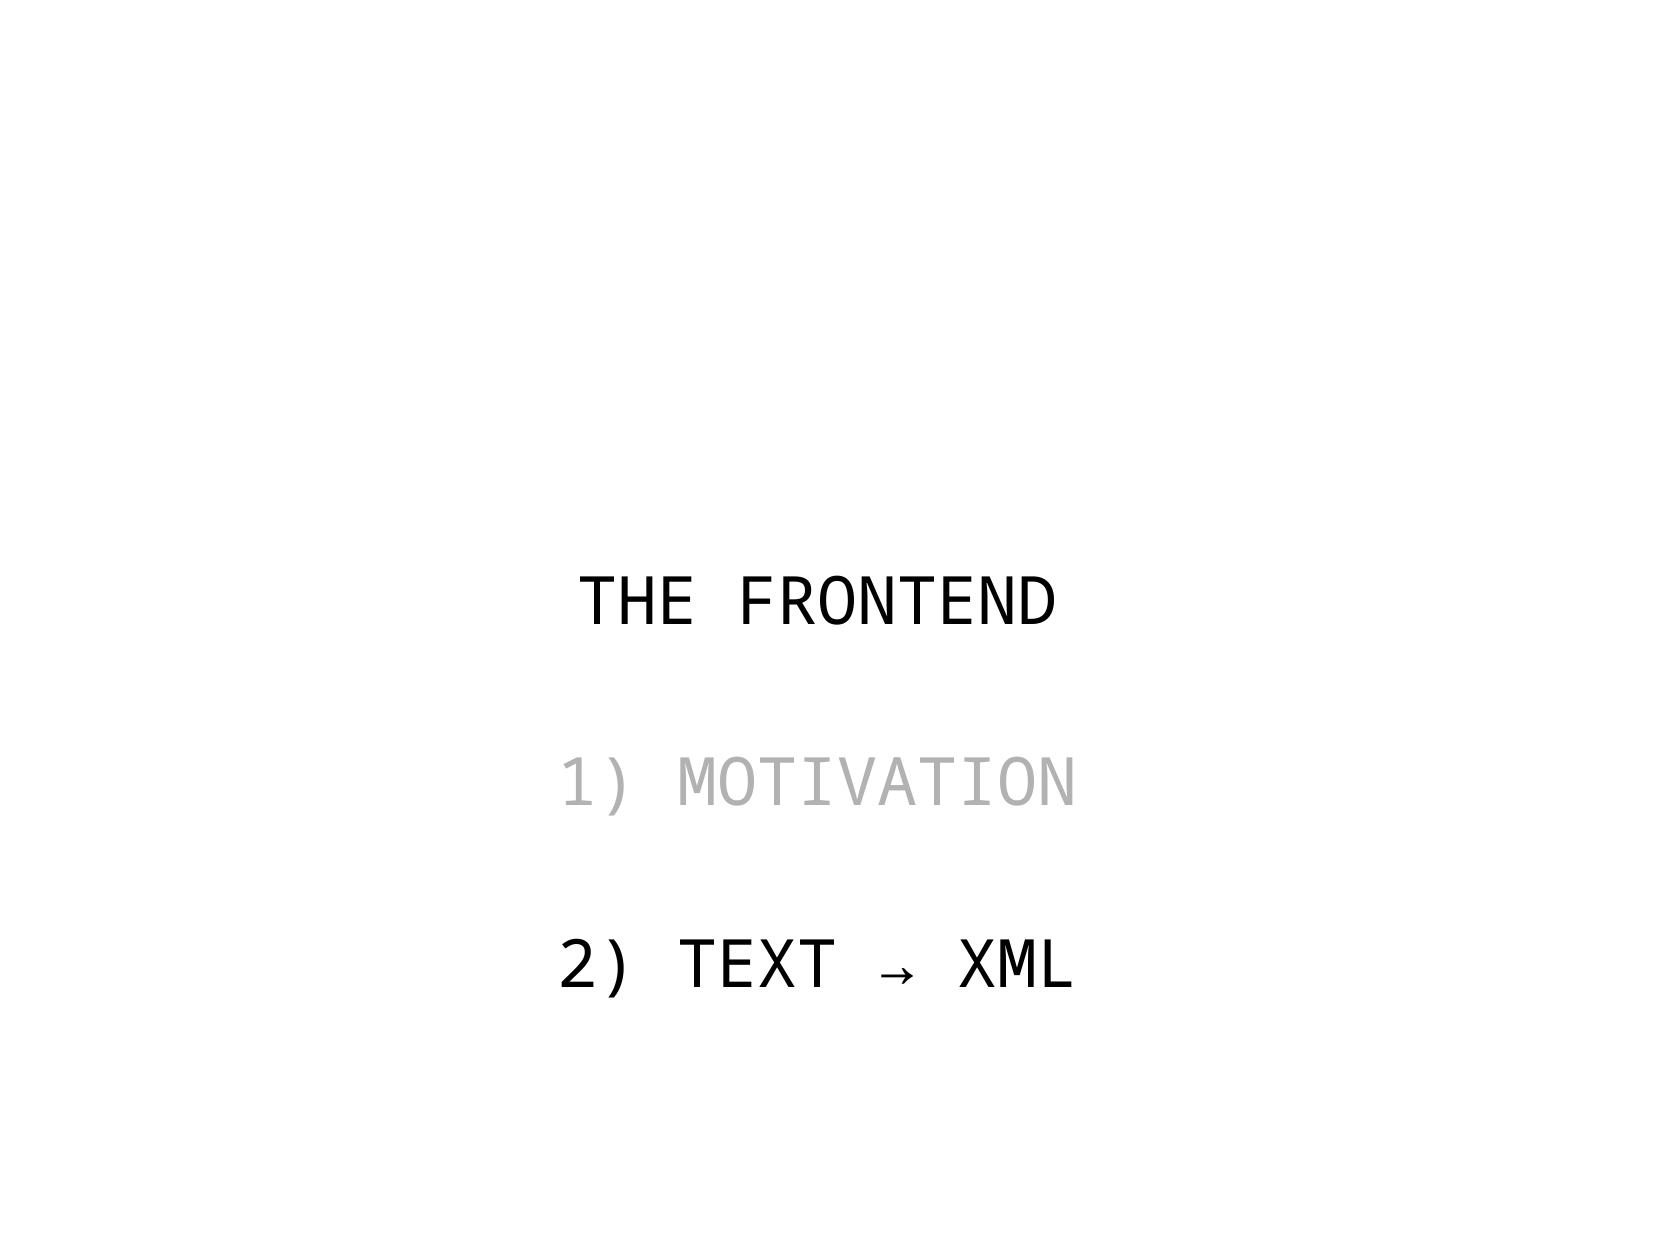

THE FRONTEND
1) MOTIVATION
2) TEXT → XML